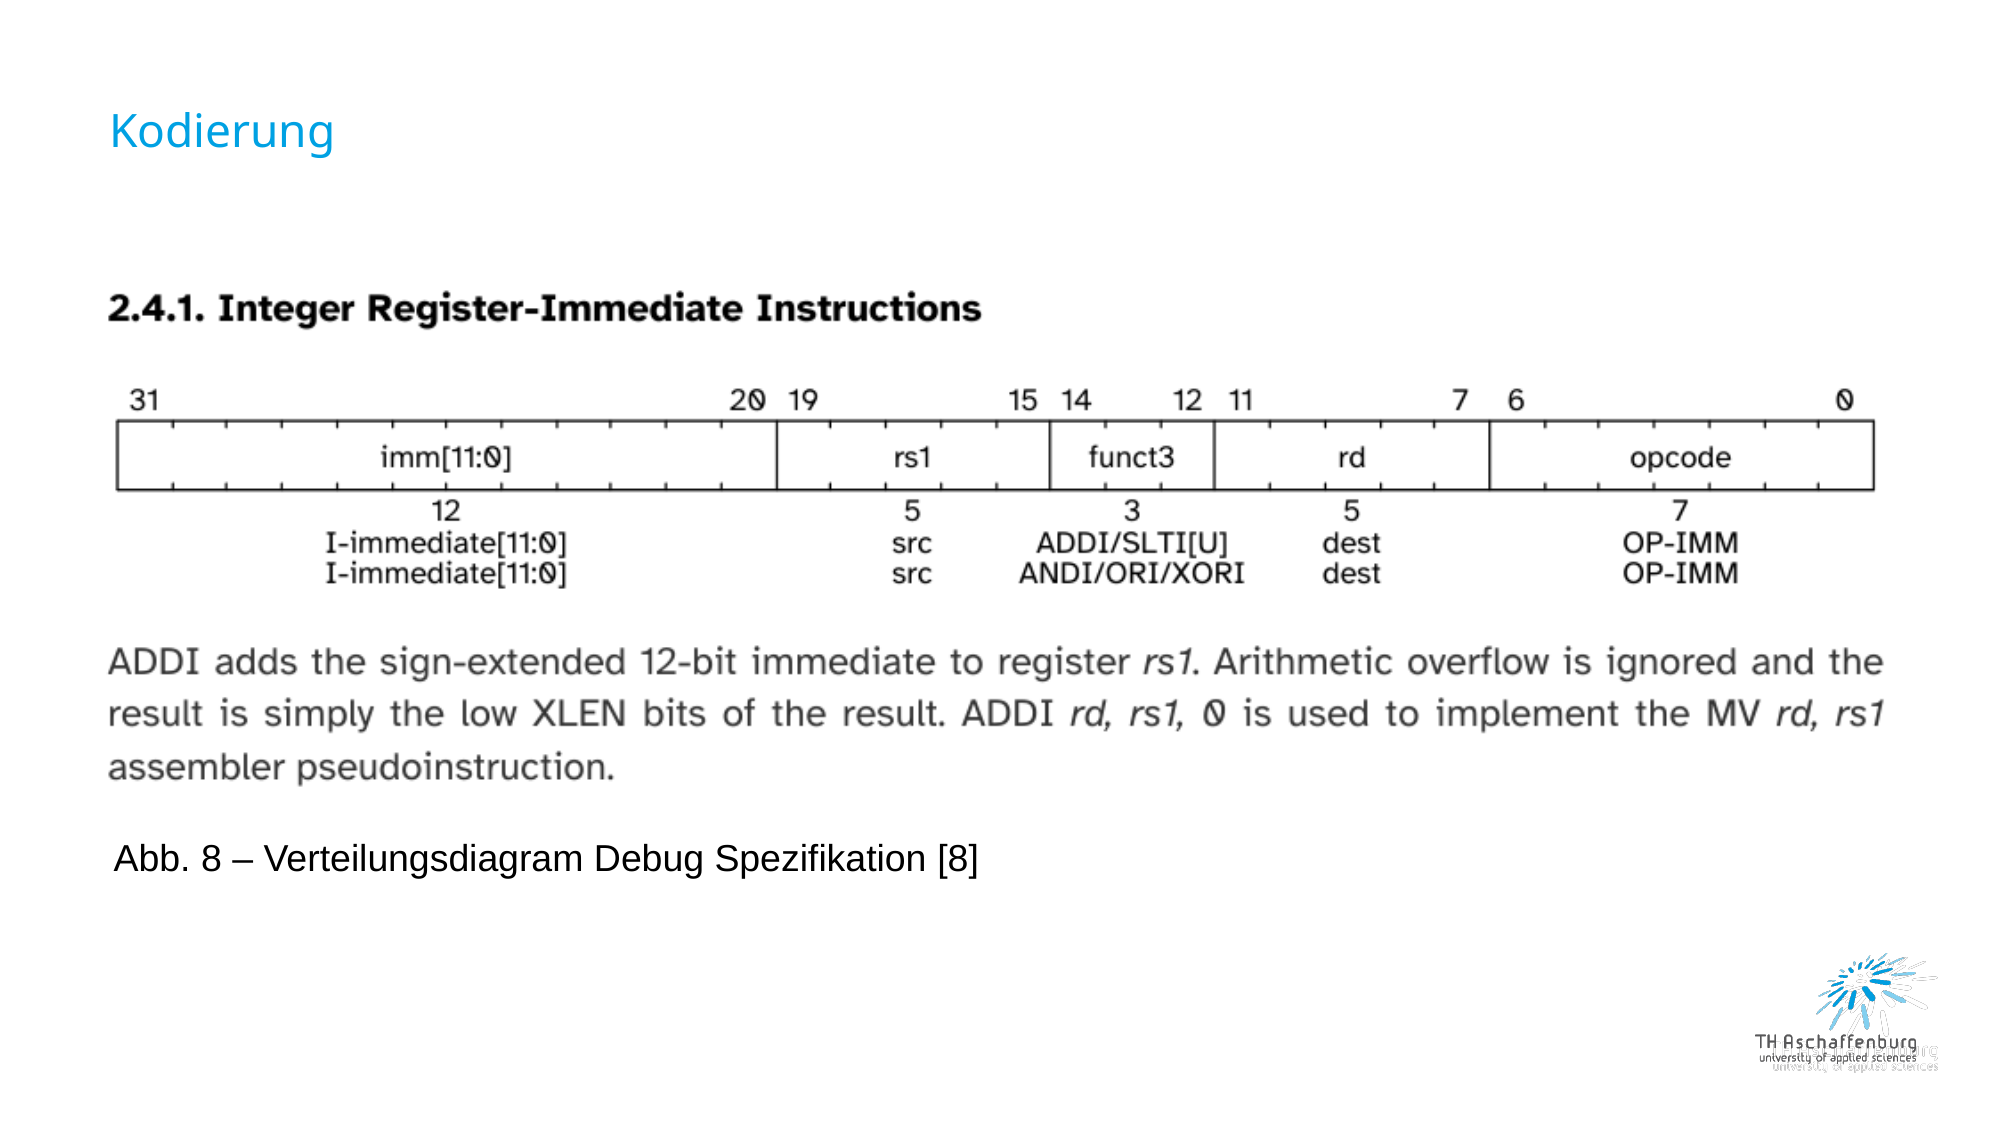

# Kodierung
Abb. 8 – Verteilungsdiagram Debug Spezifikation [8]